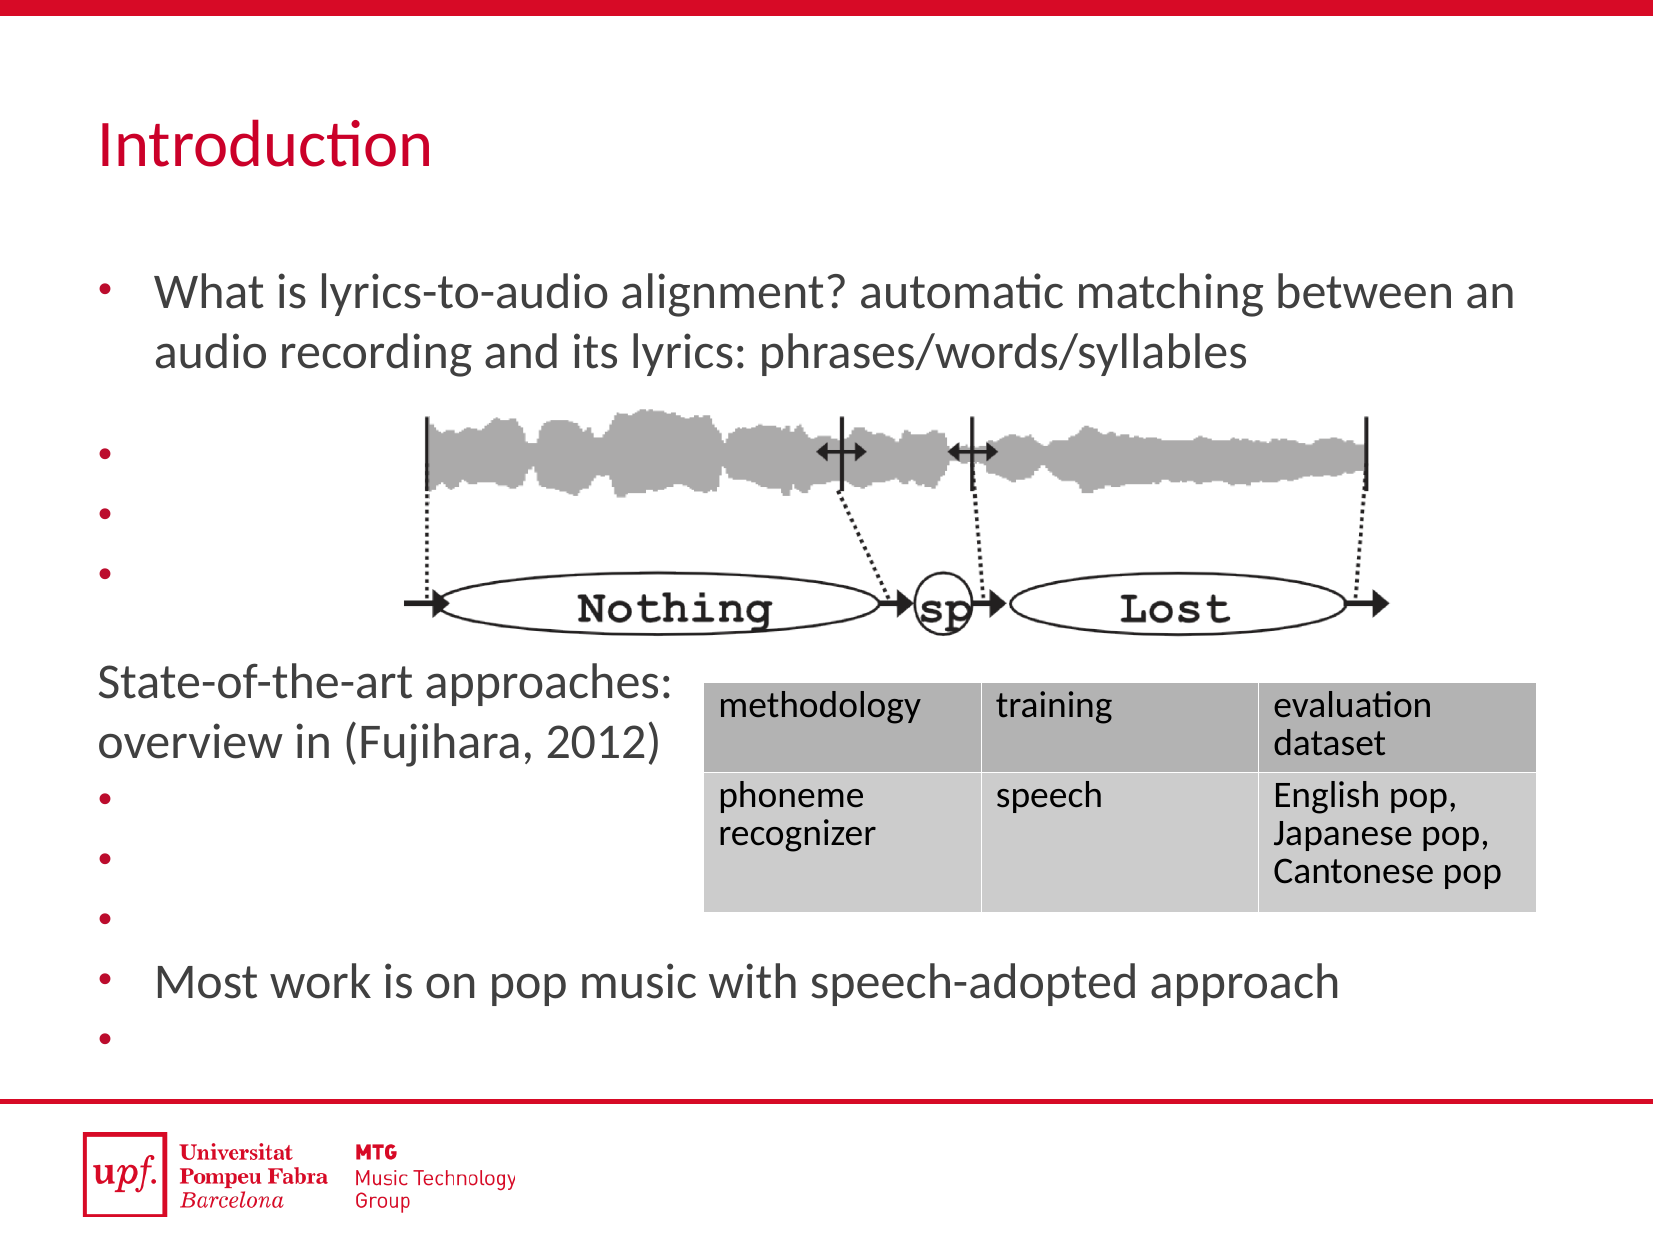

Introduction
What is lyrics-to-audio alignment? automatic matching between an audio recording and its lyrics: phrases/words/syllables
State-of-the-art approaches:
overview in (Fujihara, 2012)
Most work is on pop music with speech-adopted approach
| methodology | training | evaluation dataset |
| --- | --- | --- |
| phoneme recognizer | speech | English pop, Japanese pop, Cantonese pop |